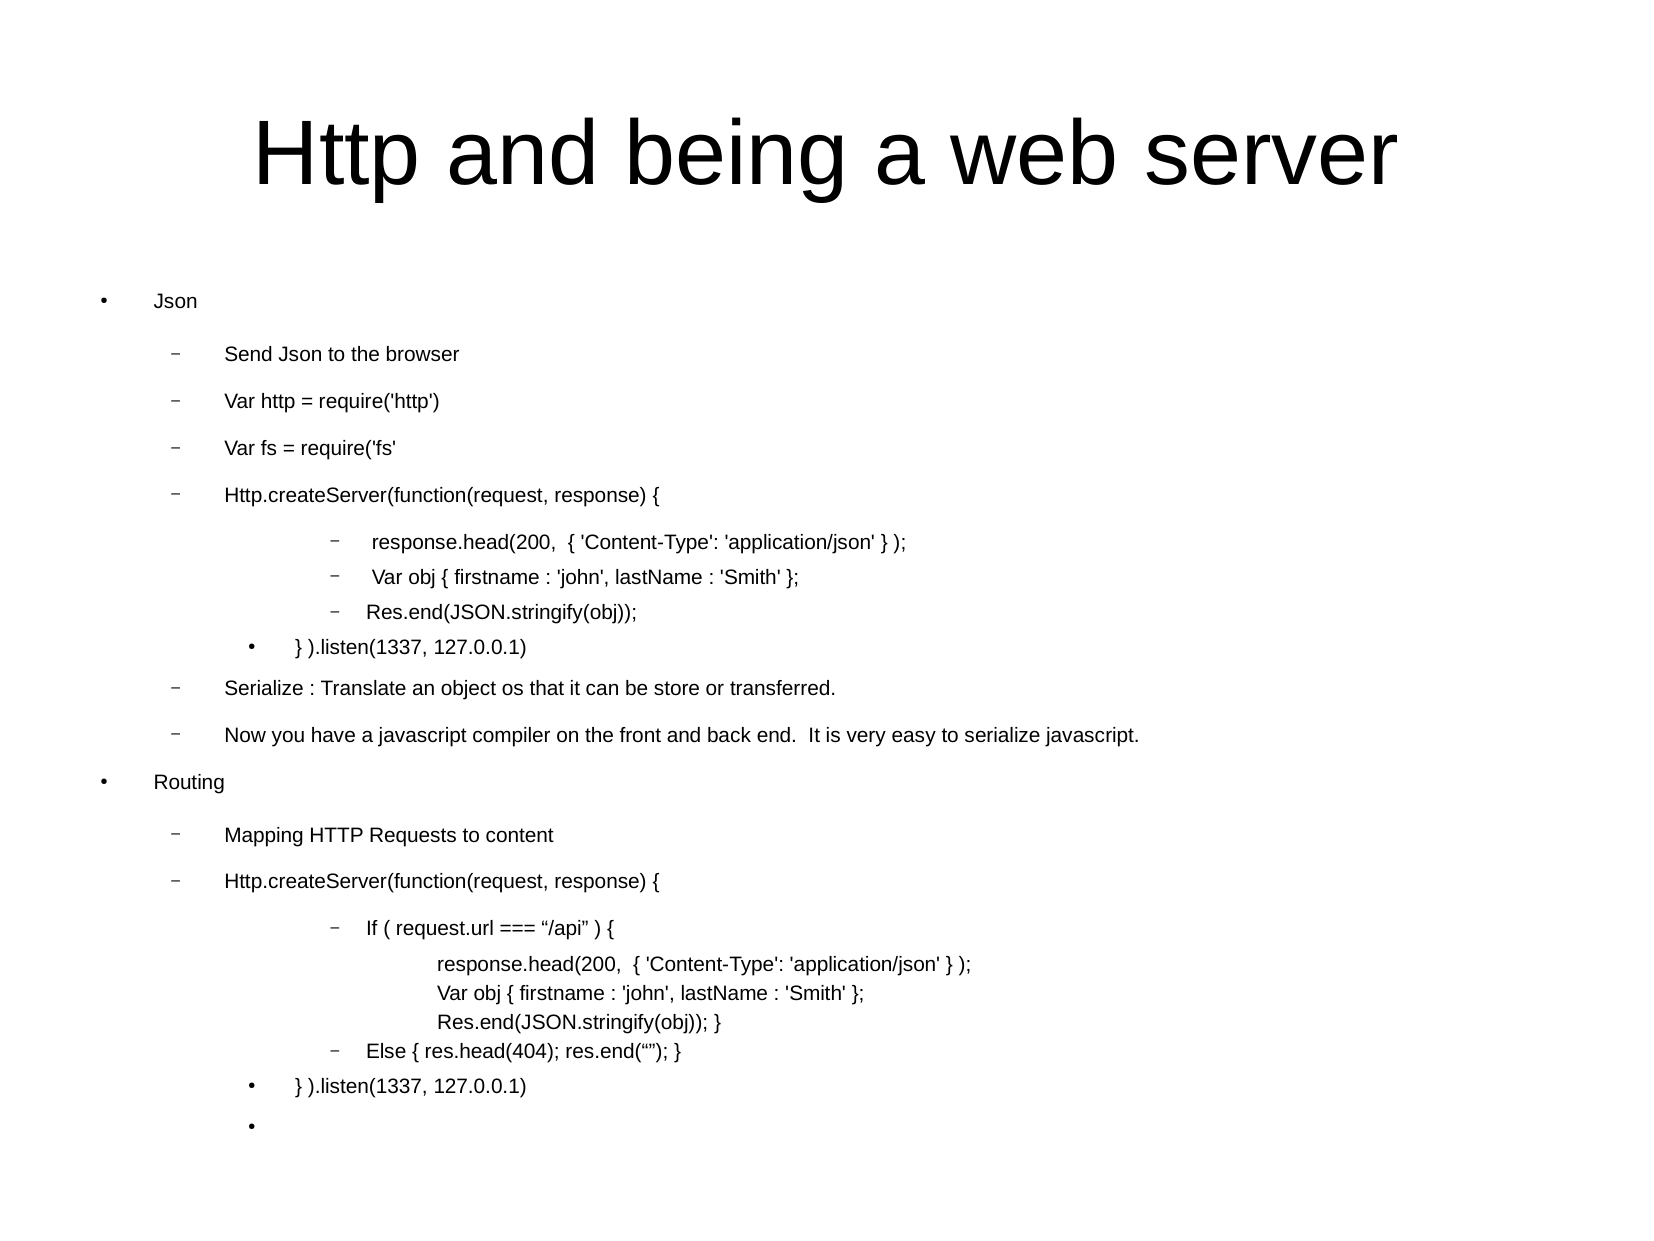

# Http and being a web server
Json
Send Json to the browser
Var http = require('http')
Var fs = require('fs'
Http.createServer(function(request, response) {
 response.head(200, { 'Content-Type': 'application/json' } );
 Var obj { firstname : 'john', lastName : 'Smith' };
Res.end(JSON.stringify(obj));
} ).listen(1337, 127.0.0.1)
Serialize : Translate an object os that it can be store or transferred.
Now you have a javascript compiler on the front and back end. It is very easy to serialize javascript.
Routing
Mapping HTTP Requests to content
Http.createServer(function(request, response) {
If ( request.url === “/api” ) {
response.head(200, { 'Content-Type': 'application/json' } );
Var obj { firstname : 'john', lastName : 'Smith' };
Res.end(JSON.stringify(obj)); }
Else { res.head(404); res.end(“”); }
} ).listen(1337, 127.0.0.1)